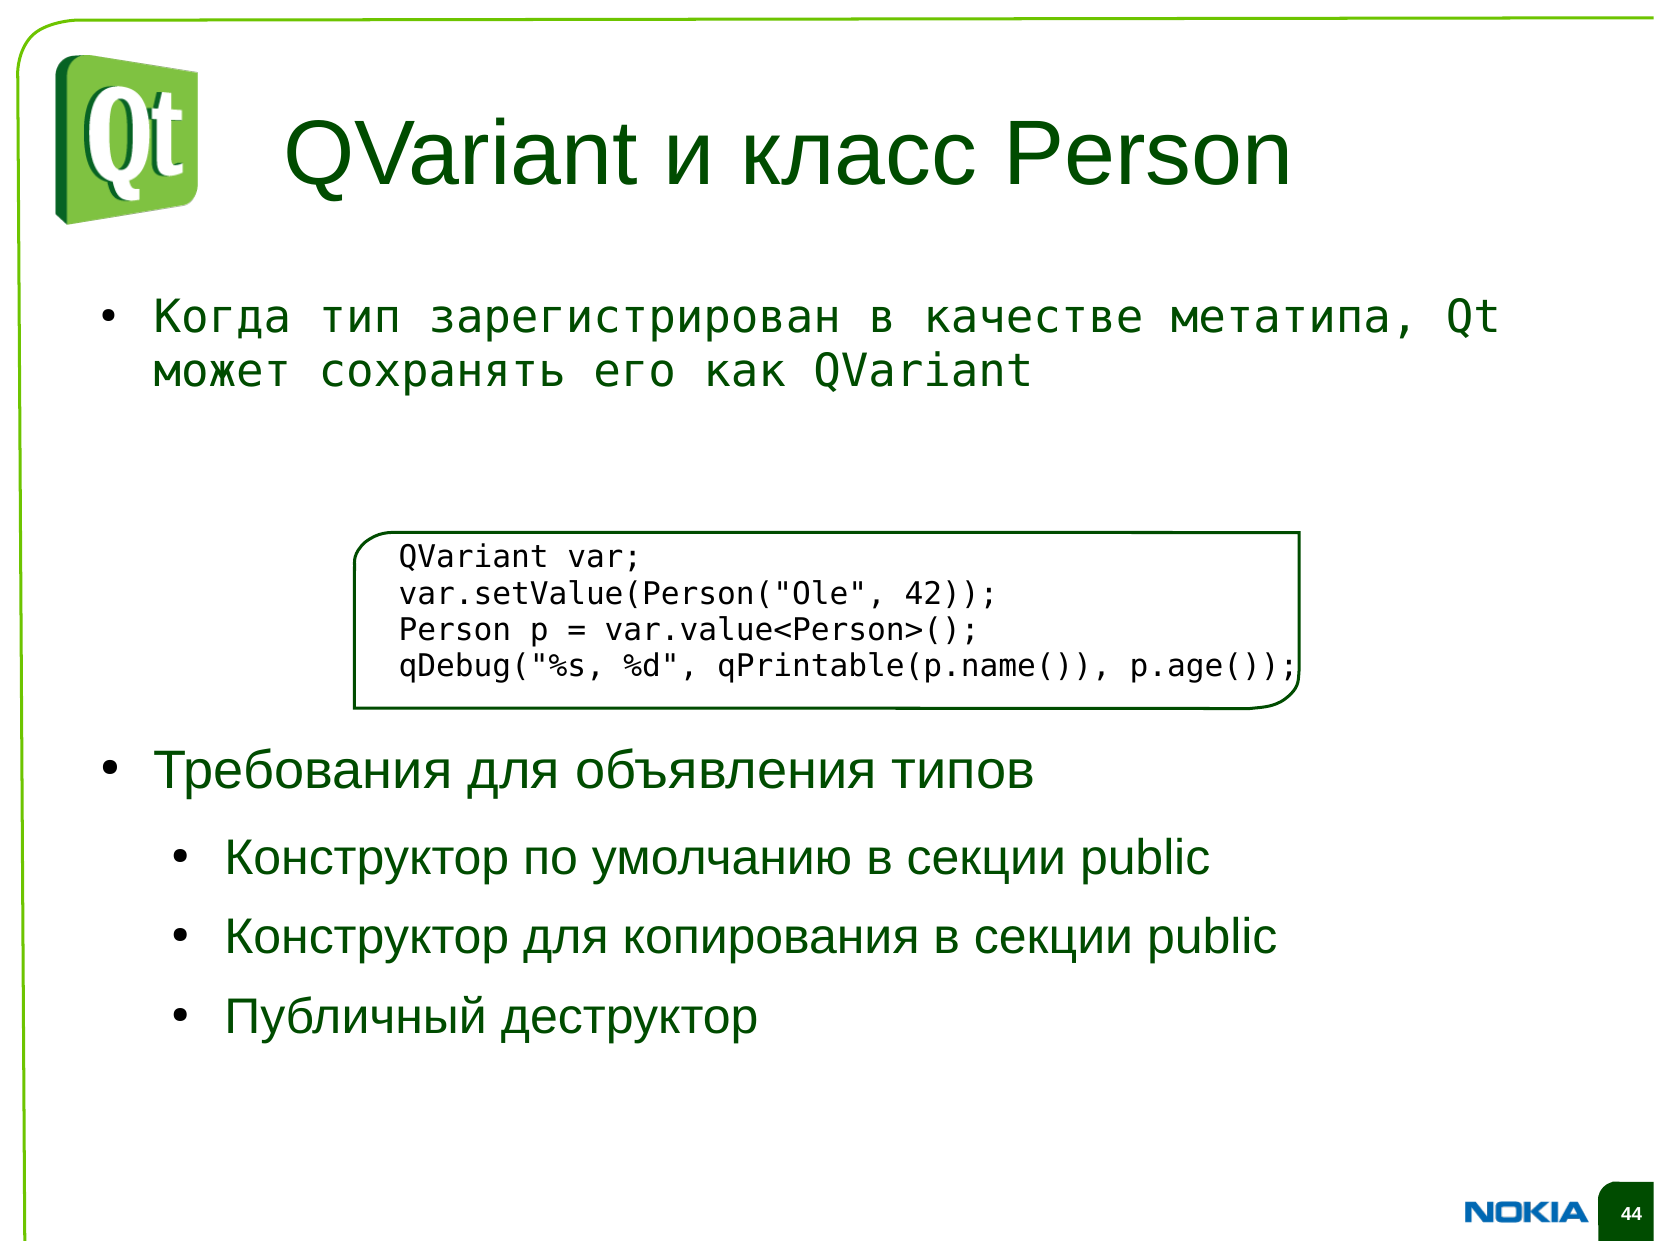

# QVariant и класс Person
Когда тип зарегистрирован в качестве метатипа, Qt может сохранять его как QVariant
Требования для объявления типов
Конструктор по умолчанию в секции public
Конструктор для копирования в секции public
Публичный деструктор
QVariant var;
var.setValue(Person("Ole", 42));
Person p = var.value<Person>();
qDebug("%s, %d", qPrintable(p.name()), p.age());